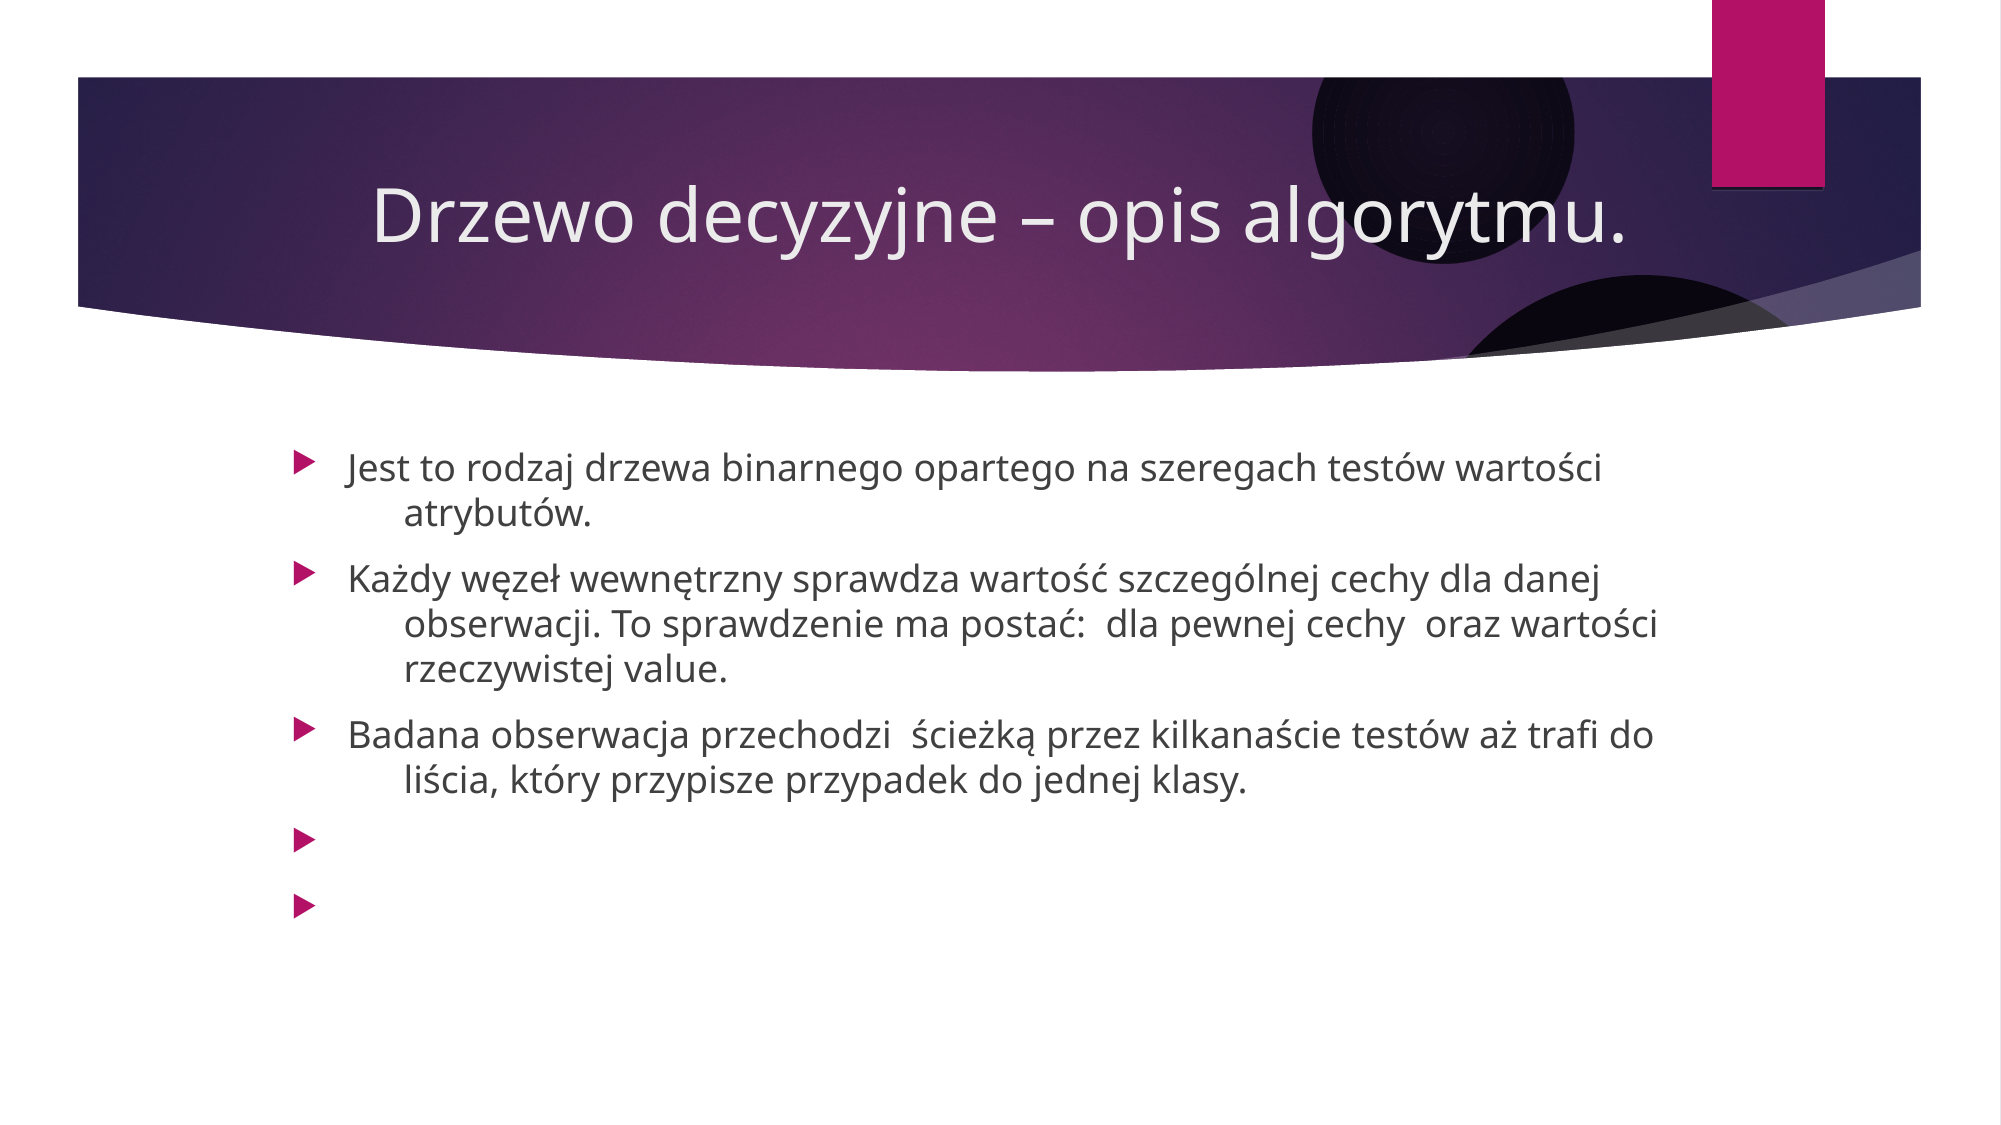

# Drzewo decyzyjne – opis algorytmu.
Jest to rodzaj drzewa binarnego opartego na szeregach testów wartości atrybutów.
Każdy węzeł wewnętrzny sprawdza wartość szczególnej cechy dla danej obserwacji. To sprawdzenie ma postać: dla pewnej cechy oraz wartości rzeczywistej value.
Badana obserwacja przechodzi ścieżką przez kilkanaście testów aż trafi do liścia, który przypisze przypadek do jednej klasy.